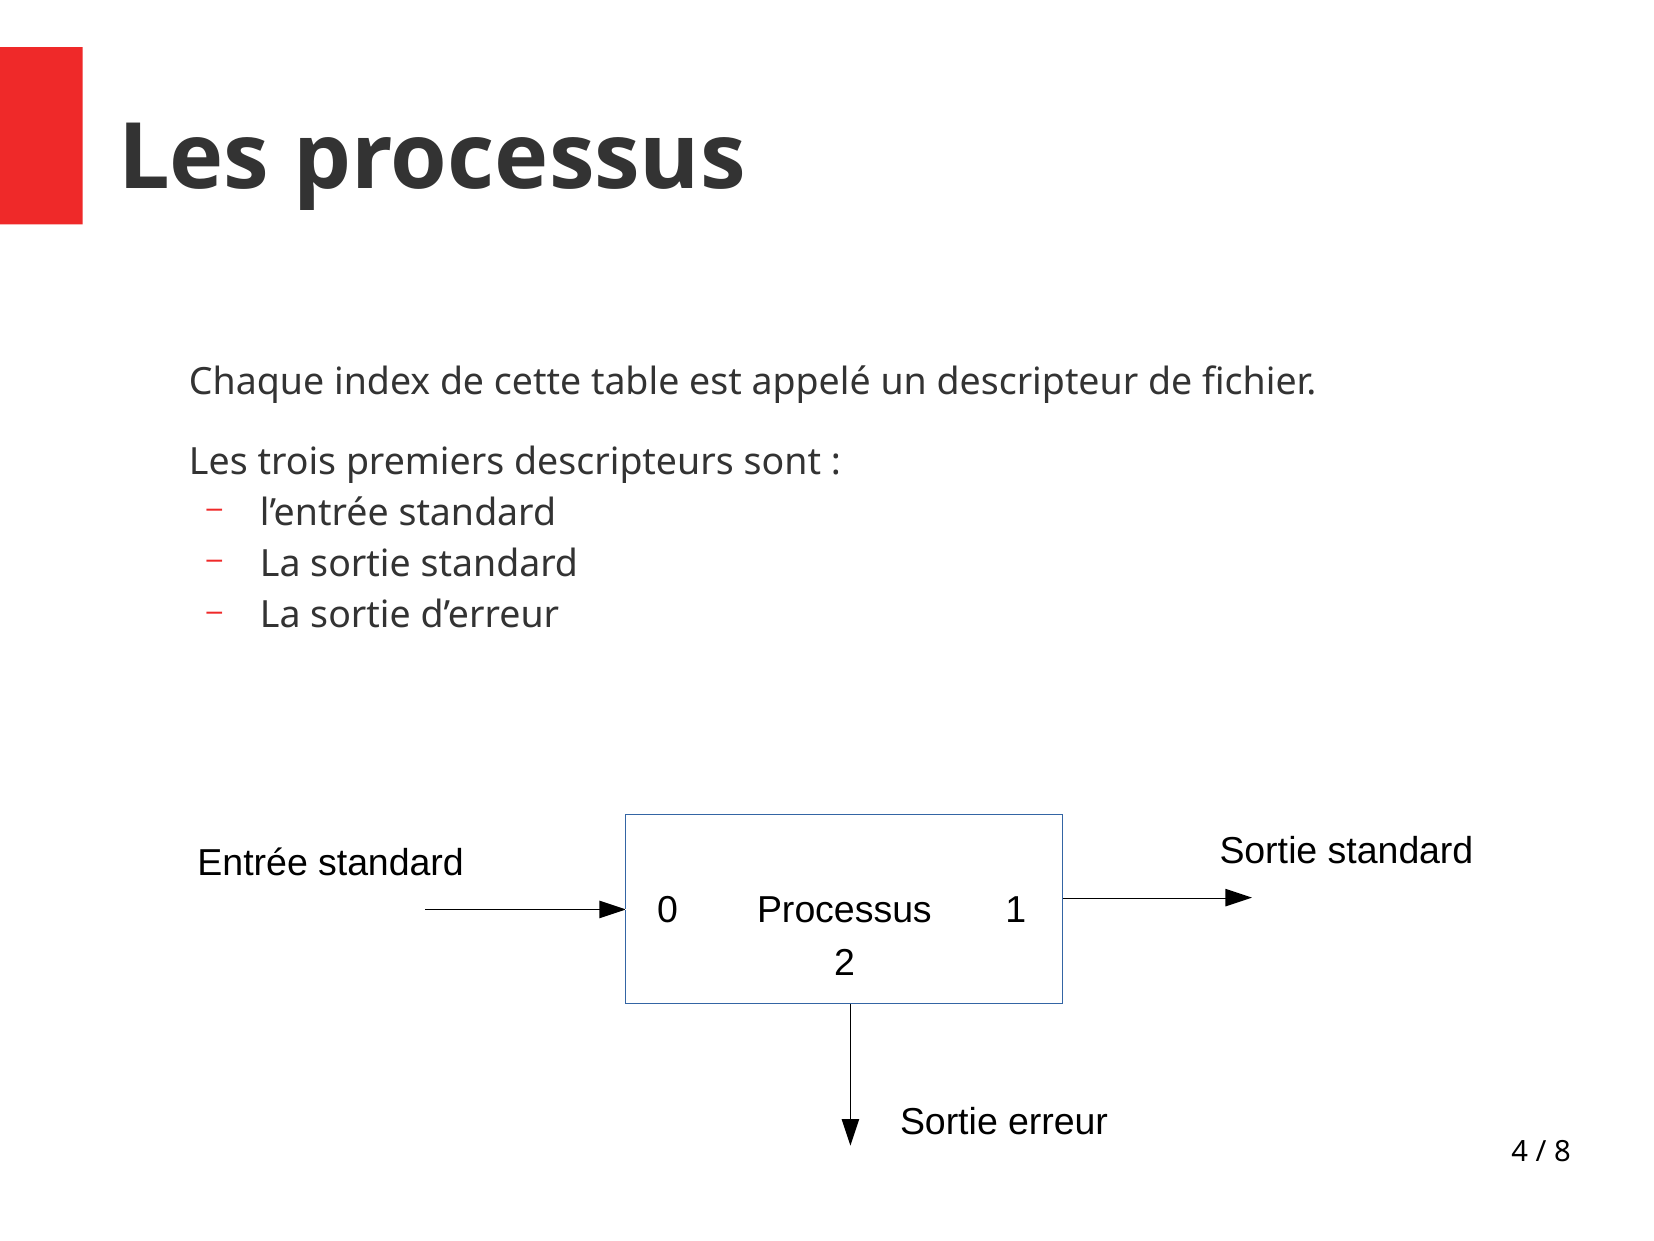

# Les processus
Chaque index de cette table est appelé un descripteur de fichier.
Les trois premiers descripteurs sont :
l’entrée standard
La sortie standard
La sortie d’erreur
Processus
Sortie standard
Entrée standard
0
1
2
Sortie erreur
4